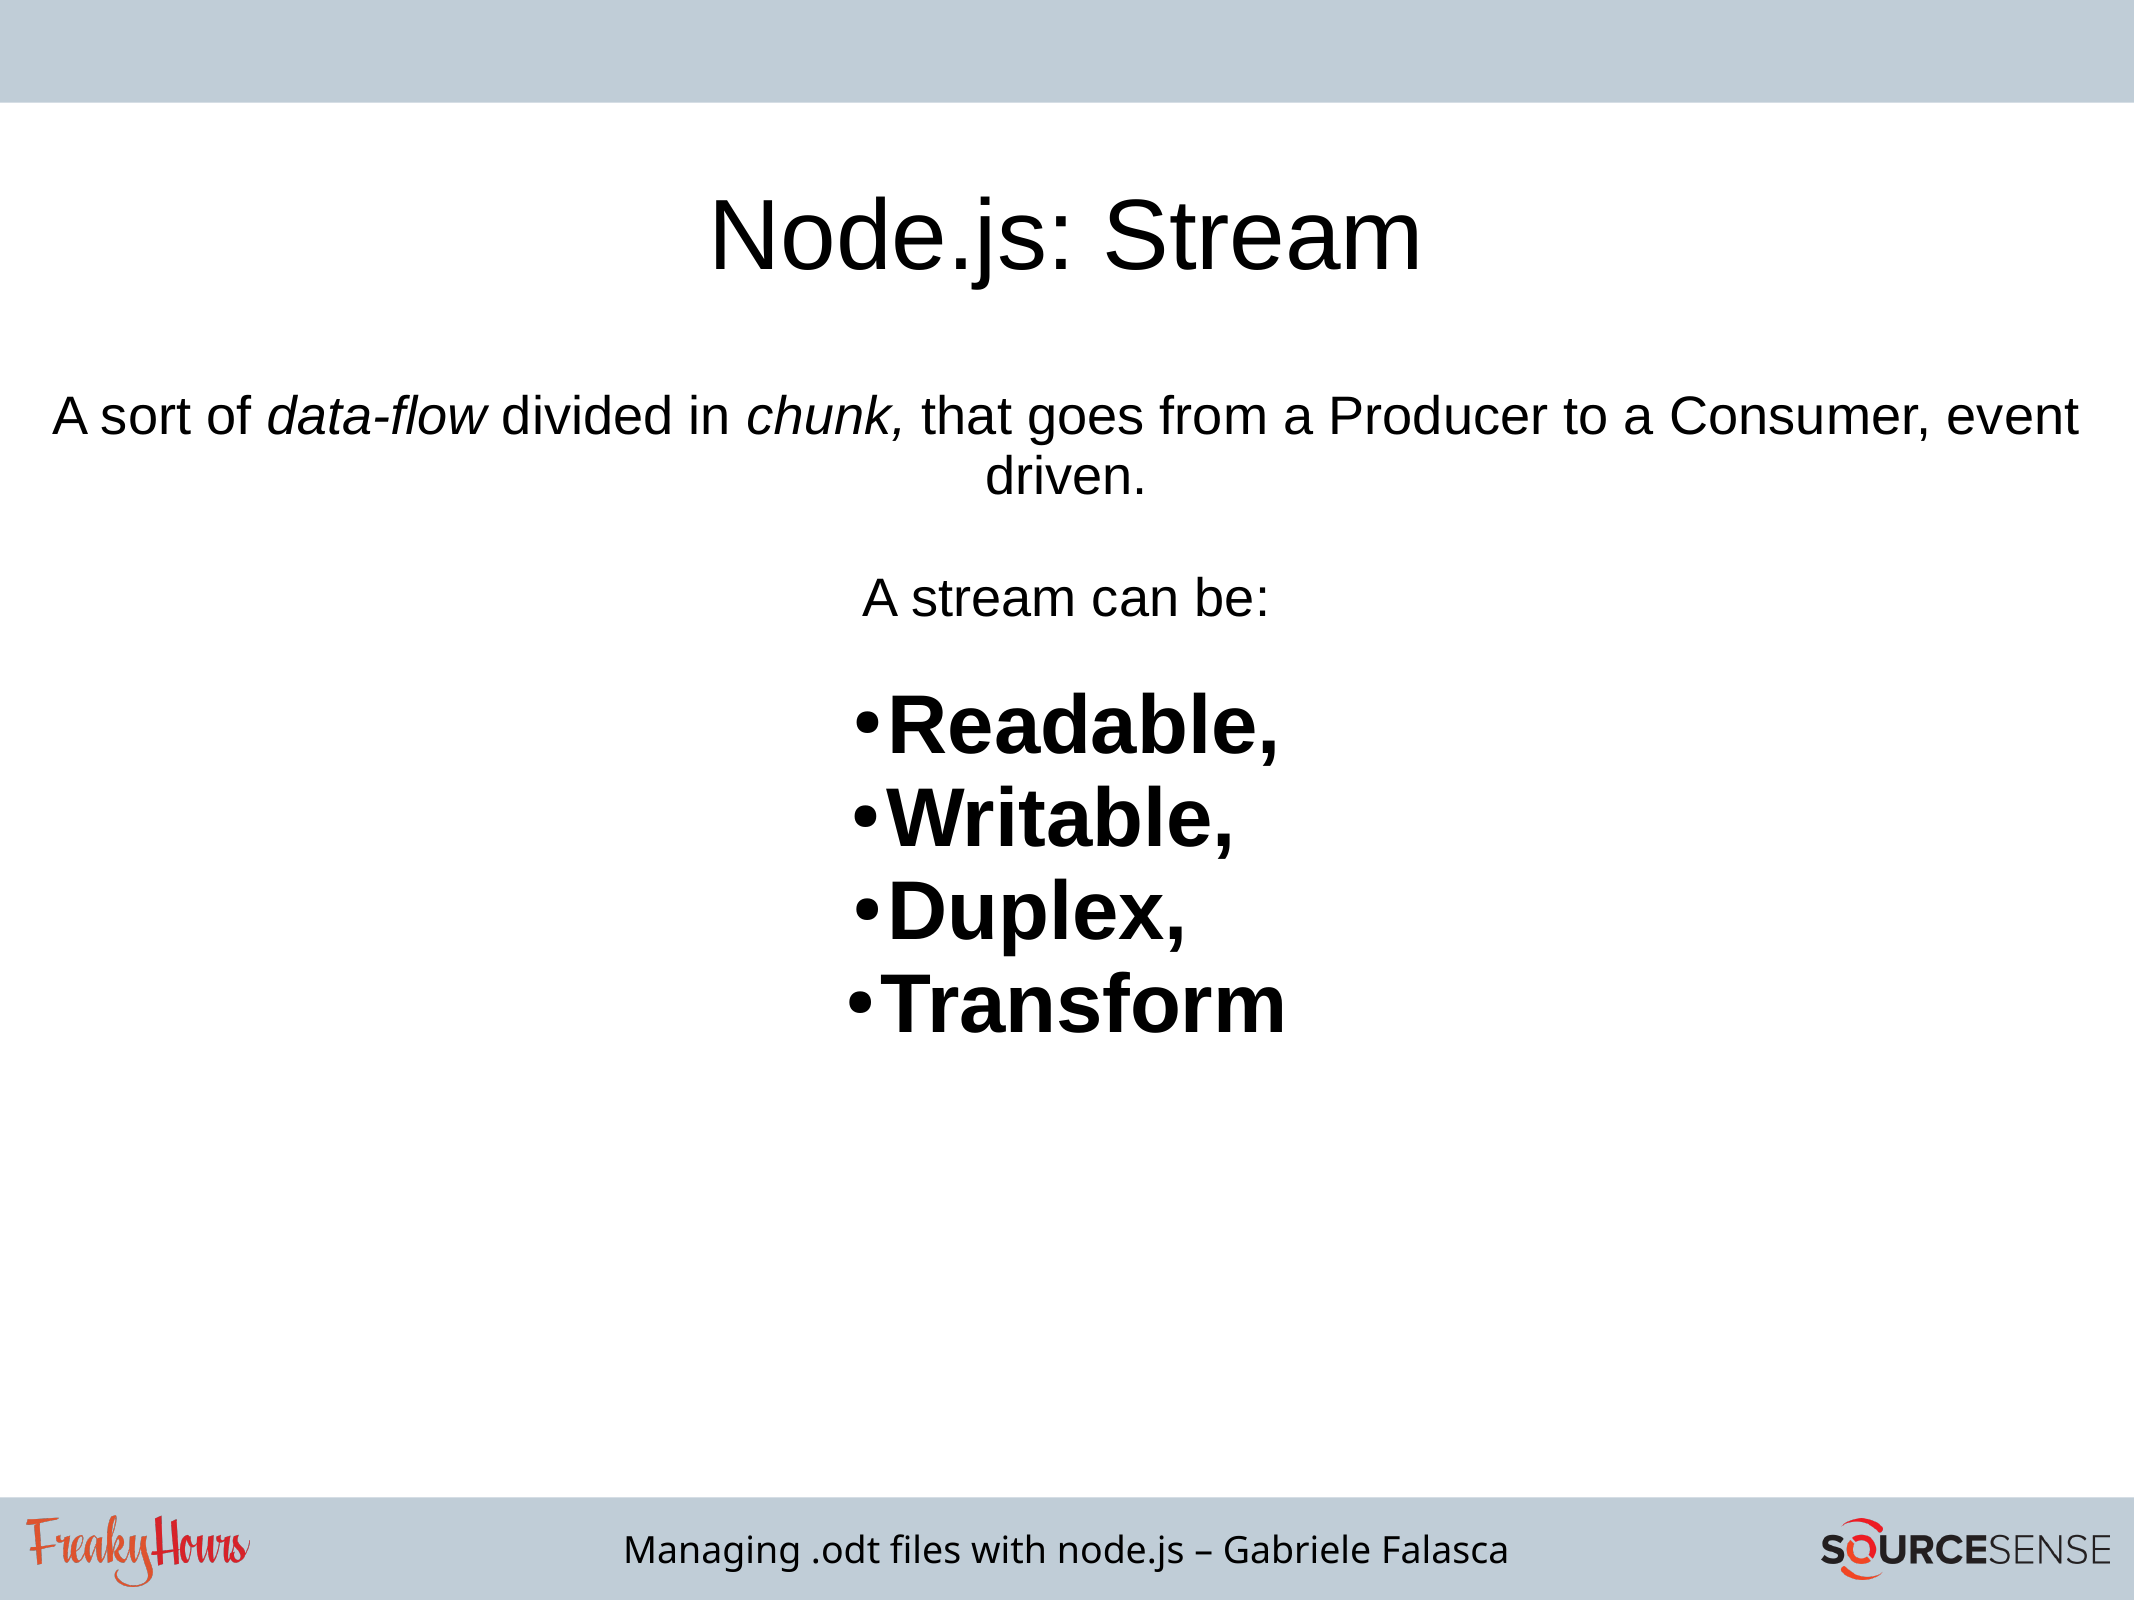

Node.js: Stream
A sort of data-flow divided in chunk, that goes from a Producer to a Consumer, event driven.
A stream can be:
Readable,
Writable,
Duplex,
Transform
# Managing .odt files with node.js – Gabriele Falasca